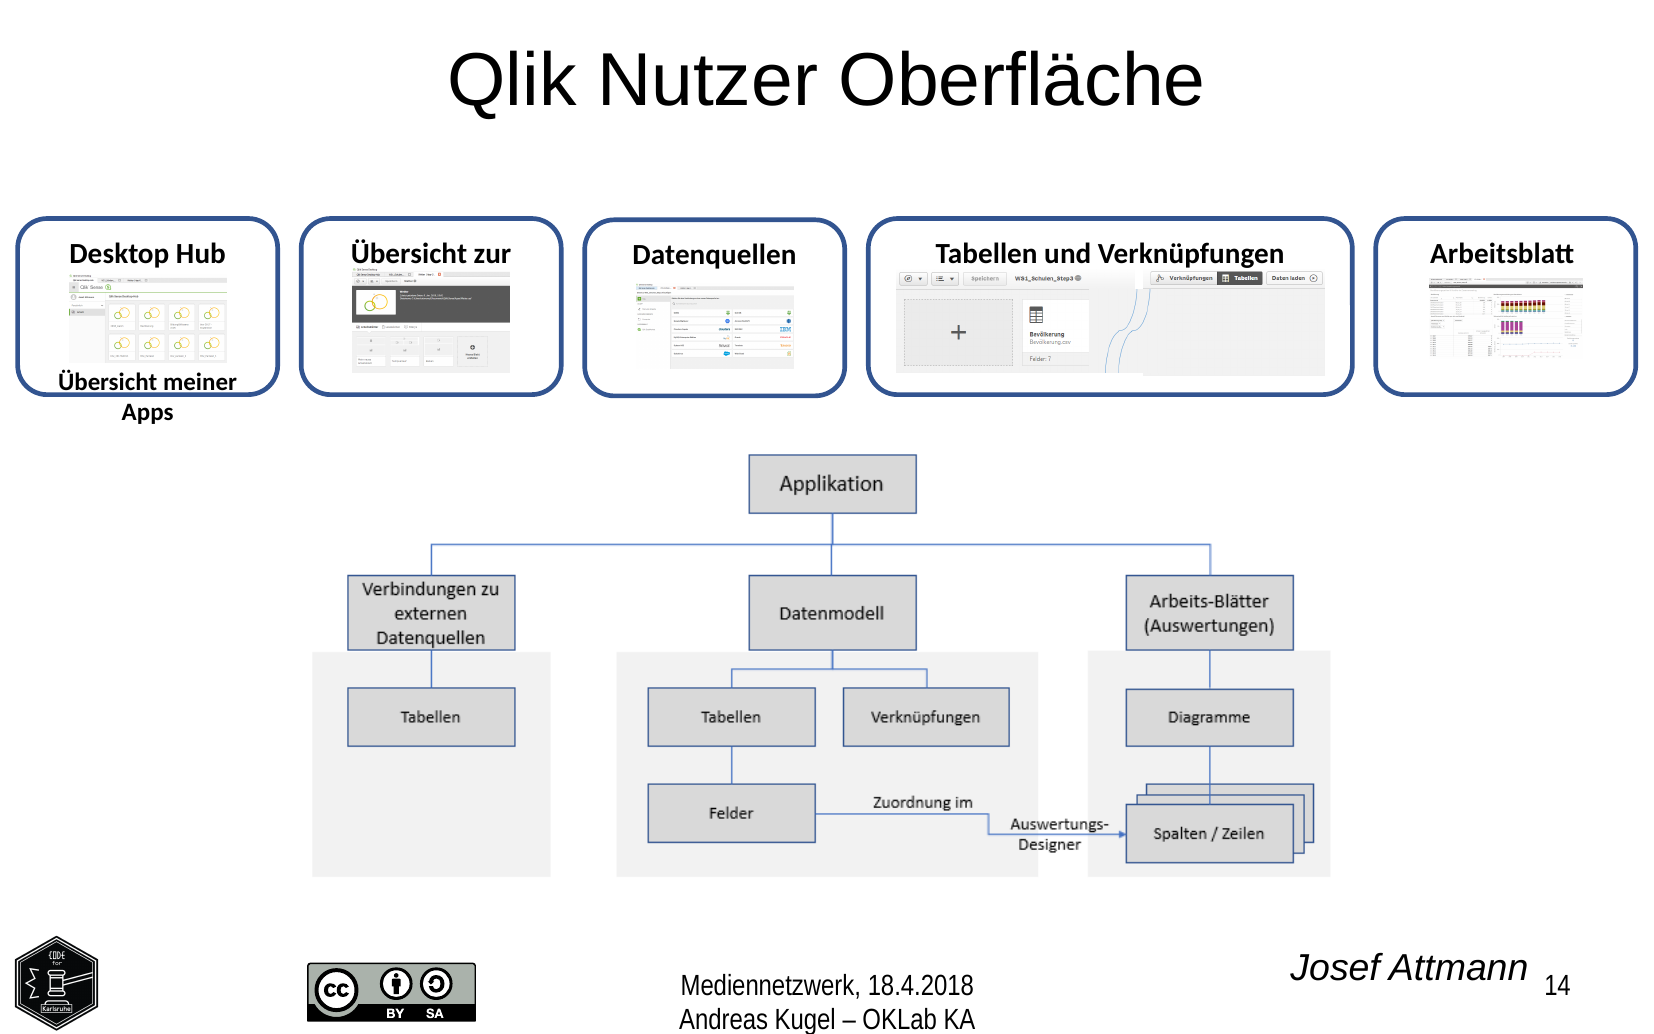

# Qlik Nutzer Oberfläche
Desktop Hub
Übersicht meiner Apps
Übersicht zur App
Tabellen und Verknüpfungen
Arbeitsblatt
Datenquellen
Josef Attmann
Wie werden Zahlen zu Codes?
14